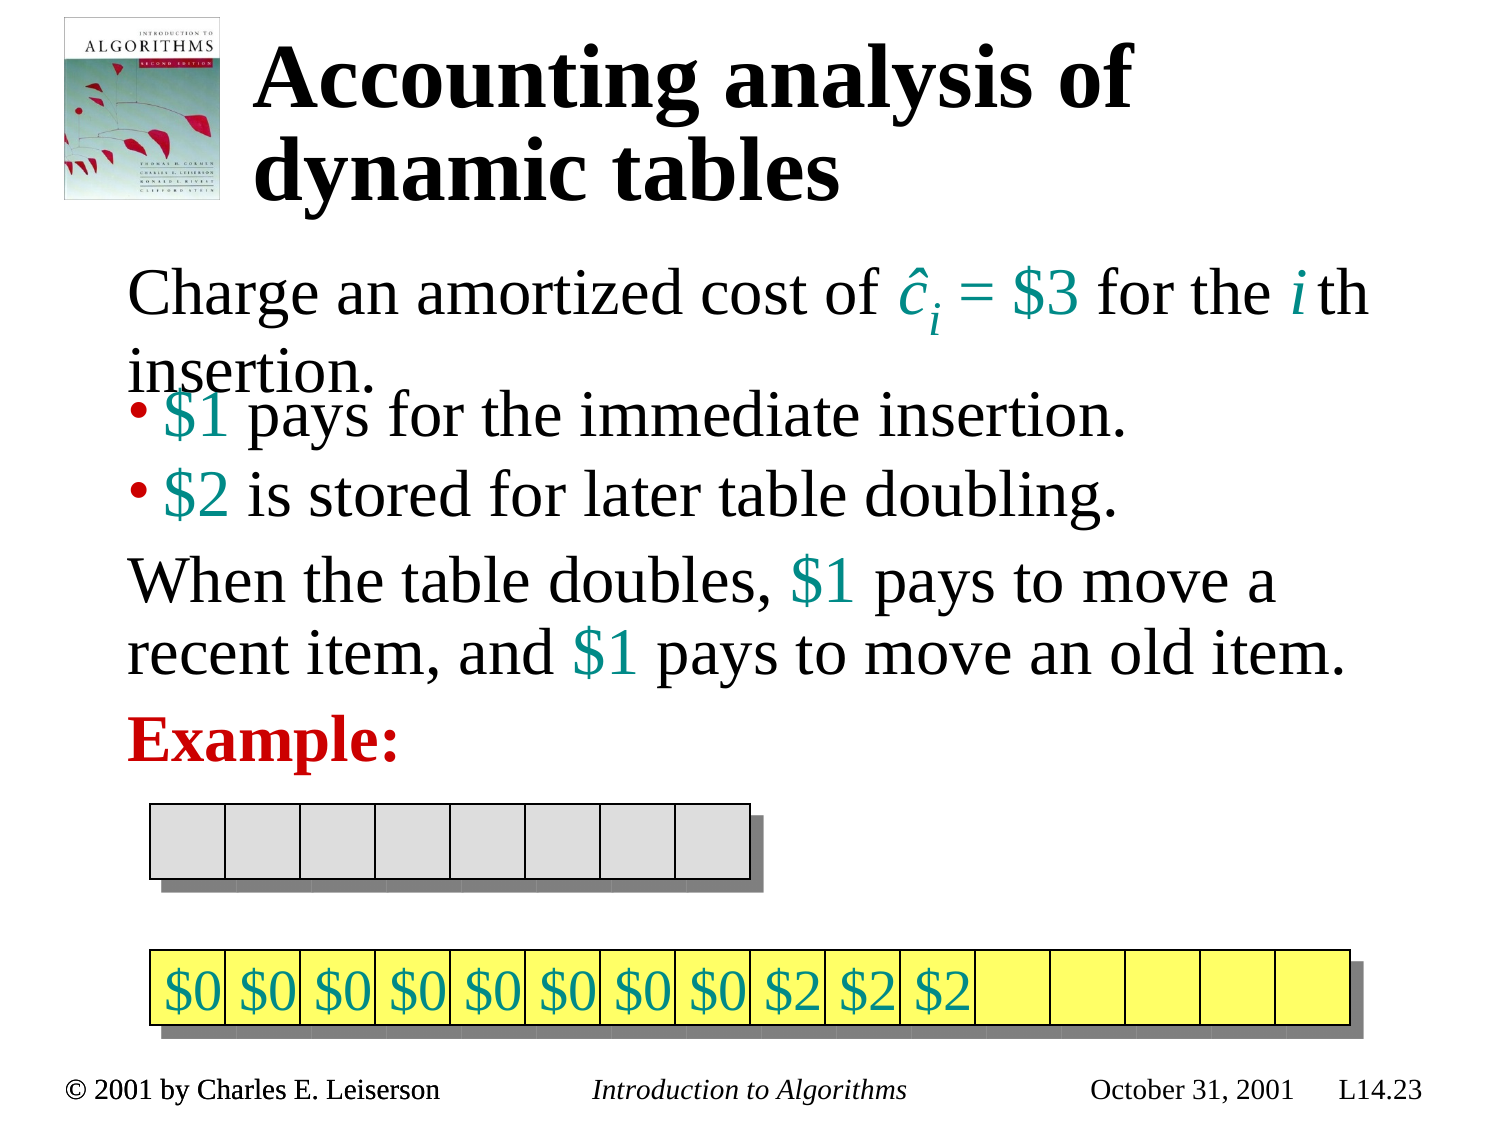

# Accounting analysis of dynamic tables
Charge an amortized cost of ĉi = $3 for the i th insertion.
$1 pays for the immediate insertion.
$2 is stored for later table doubling.
When the table doubles, $1 pays to move a recent item, and $1 pays to move an old item.
Example:
$0
$0
$0
$0
$0
$0
$0
$0
$2
$2
$2
Introduction to Algorithms
October 31, 2001 L14.